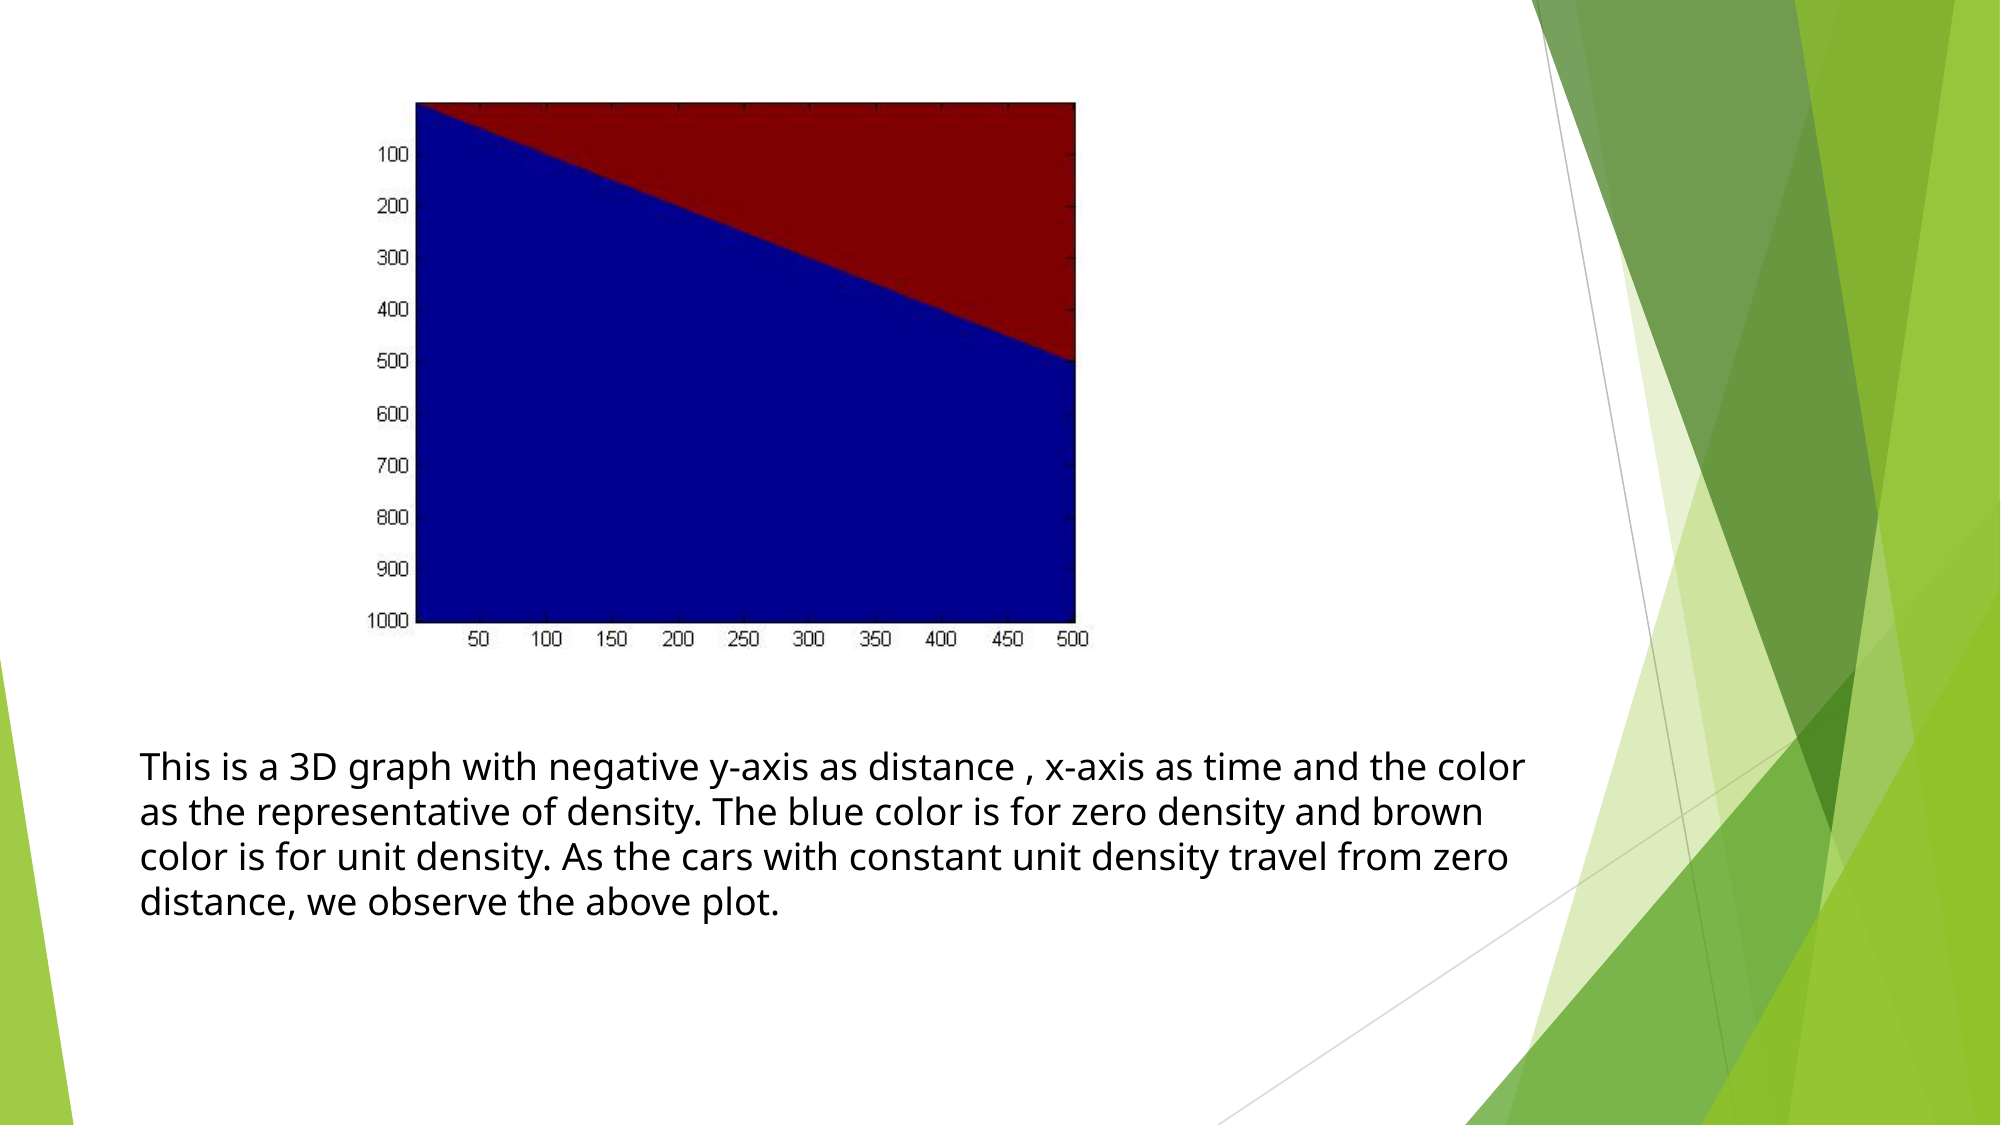

This is a 3D graph with negative y-axis as distance , x-axis as time and the color as the representative of density. The blue color is for zero density and brown color is for unit density. As the cars with constant unit density travel from zero distance, we observe the above plot.